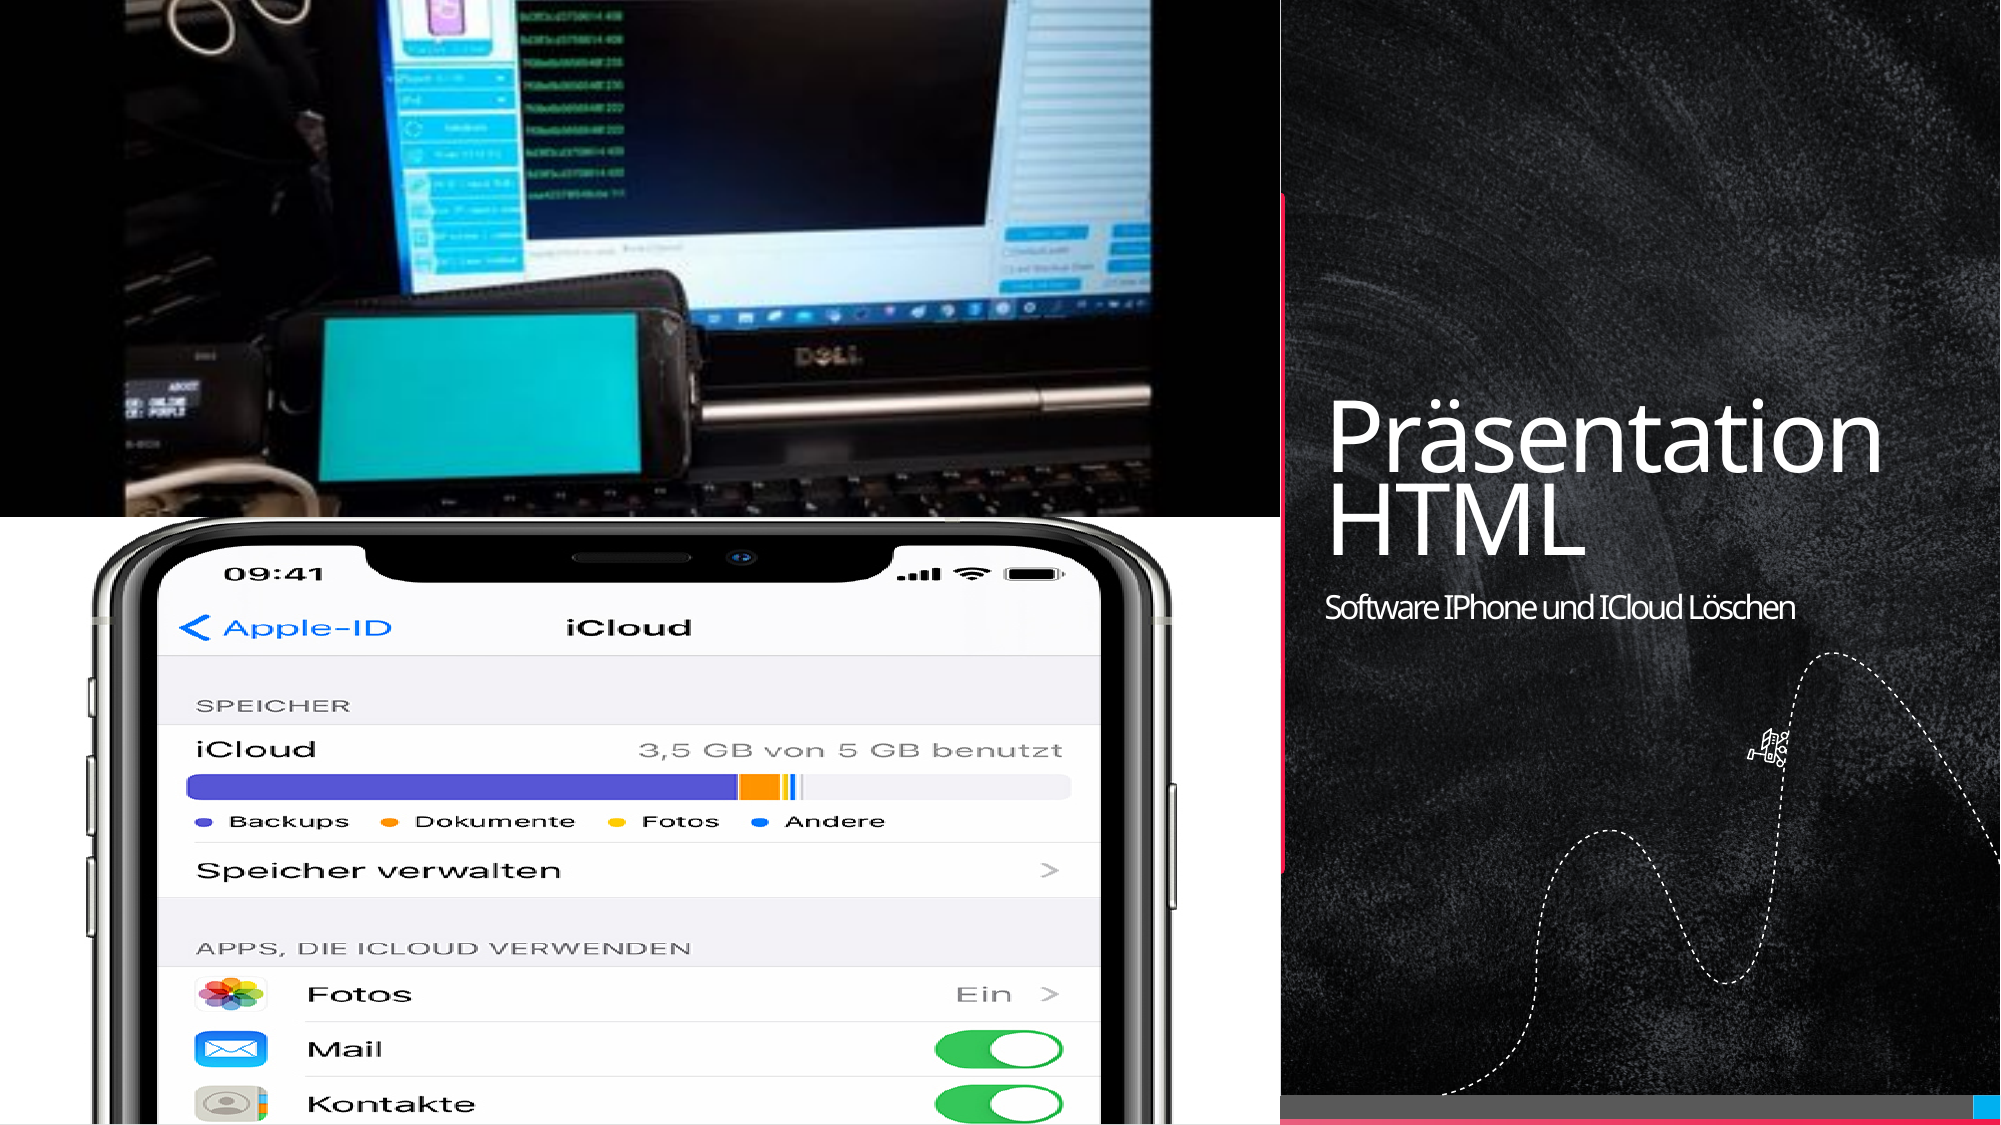

# Präsentation HTML
Software IPhone und ICloud Löschen